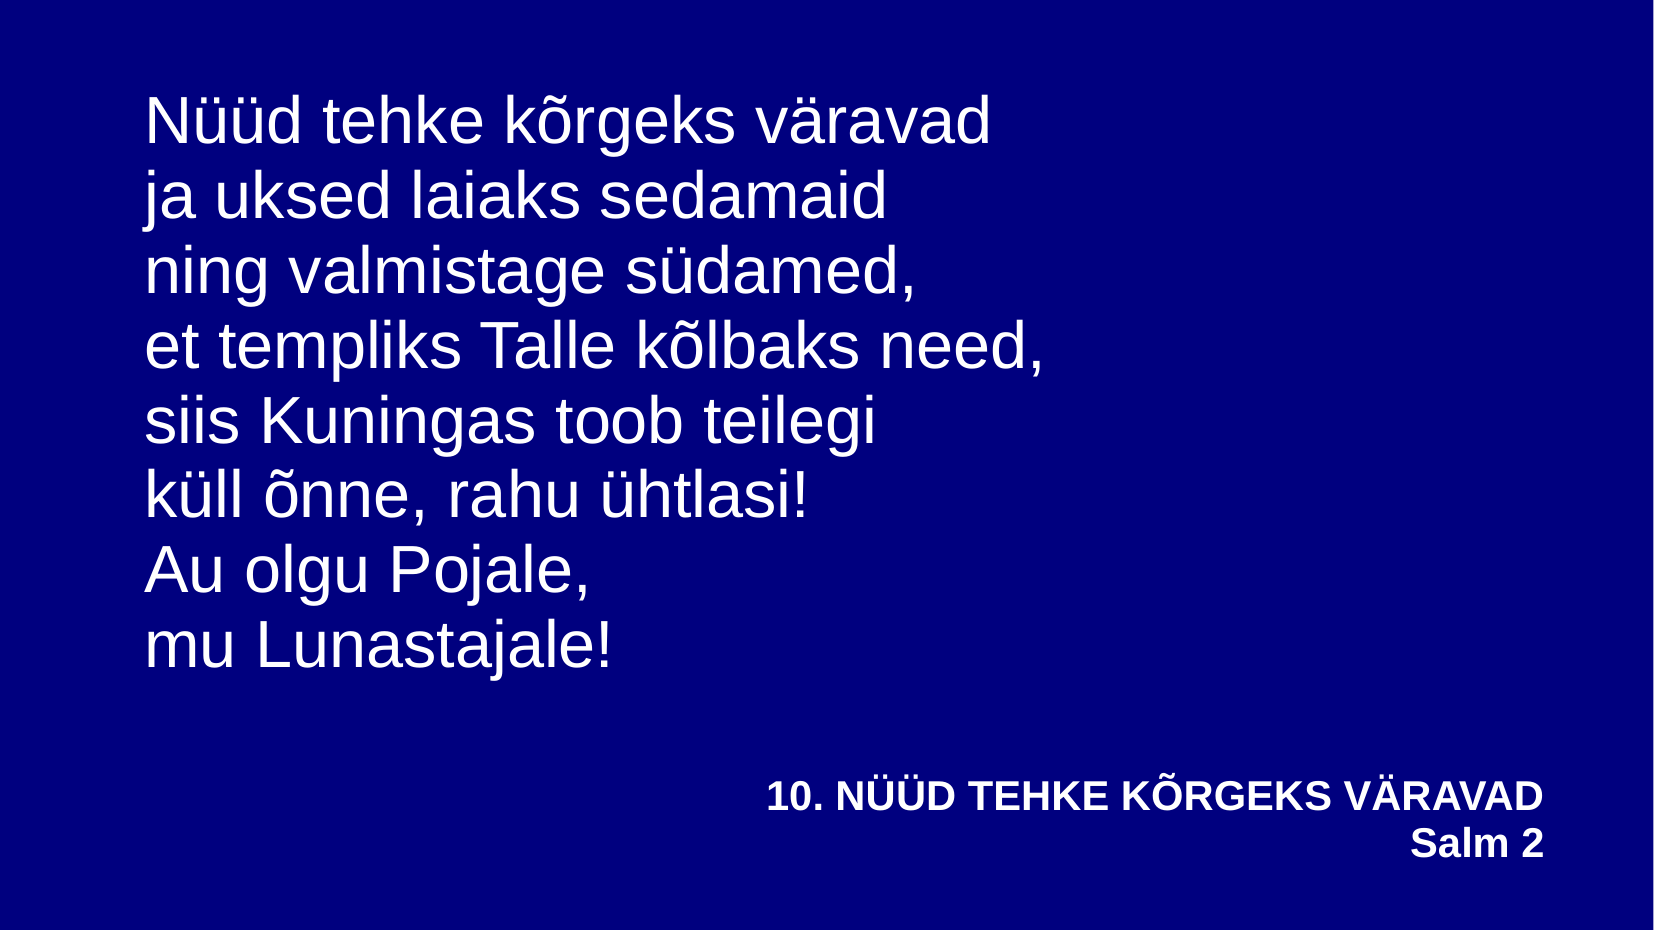

Nüüd tehke kõrgeks väravad
ja uksed laiaks sedamaid
ning valmistage südamed,
et templiks Talle kõlbaks need,
siis Kuningas toob teilegi
küll õnne, rahu ühtlasi!
Au olgu Pojale,
mu Lunastajale!
10. NÜÜD TEHKE KÕRGEKS VÄRAVAD
Salm 2